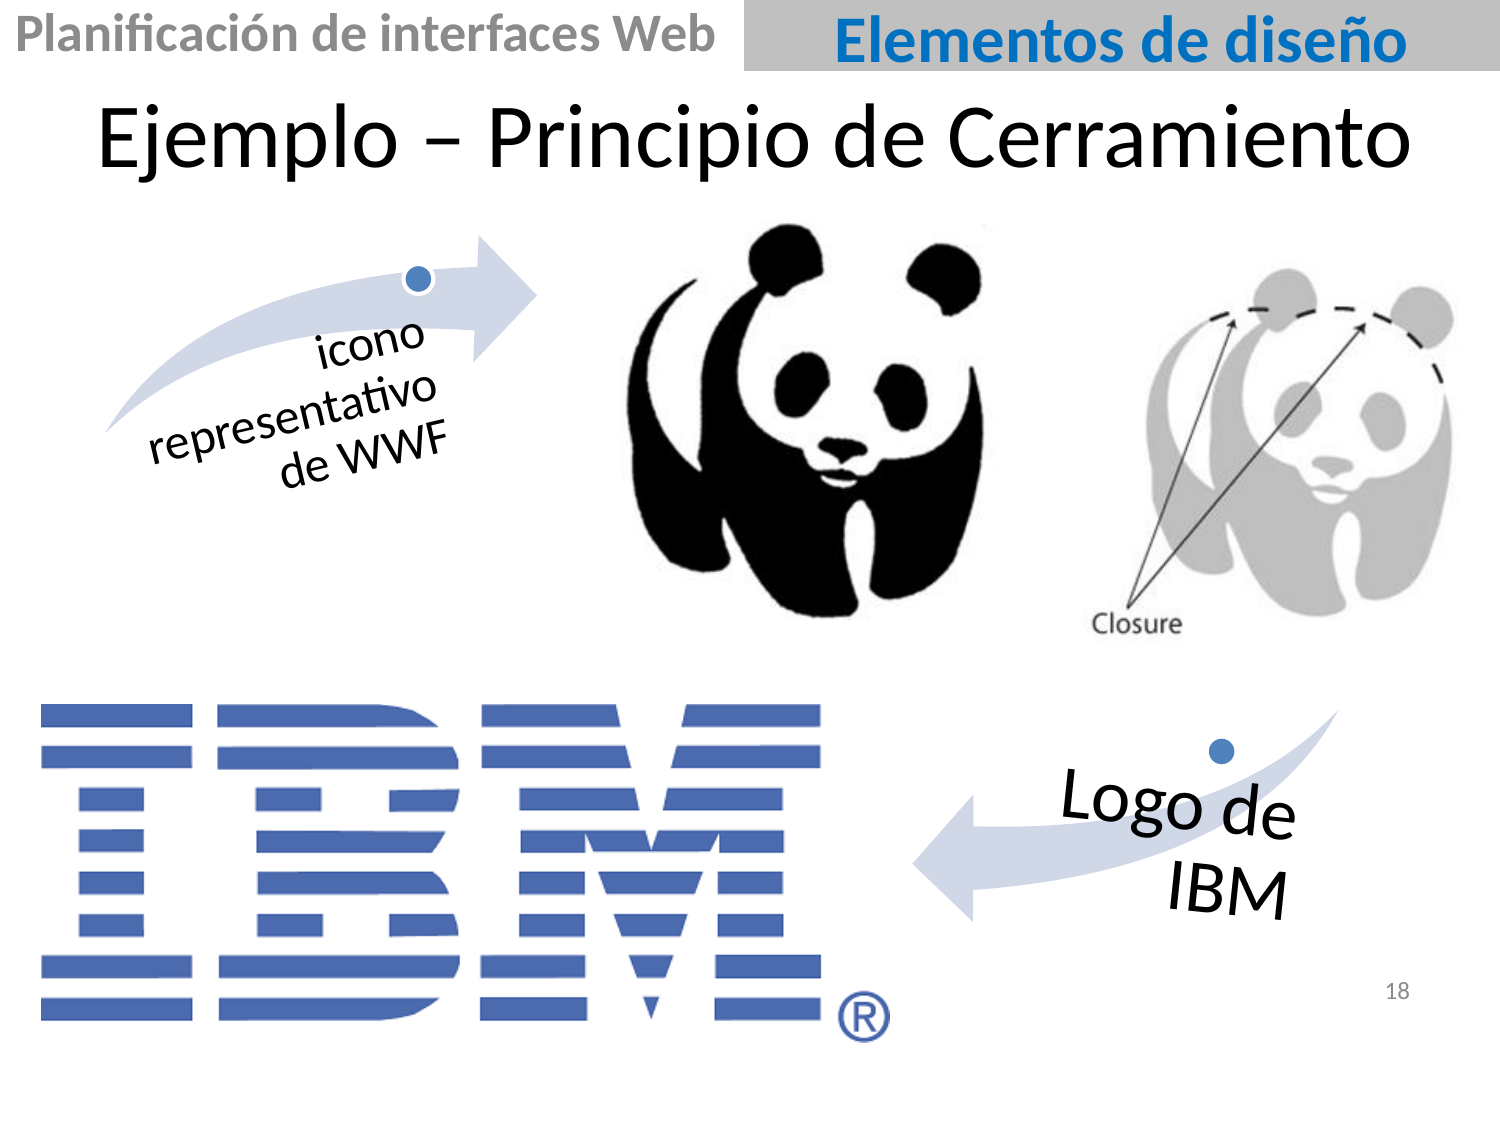

Planificación de interfaces Web
Elementos de diseño
# Ejemplo – Principio de Cerramiento
icono representativo de WWF
Logo de IBM